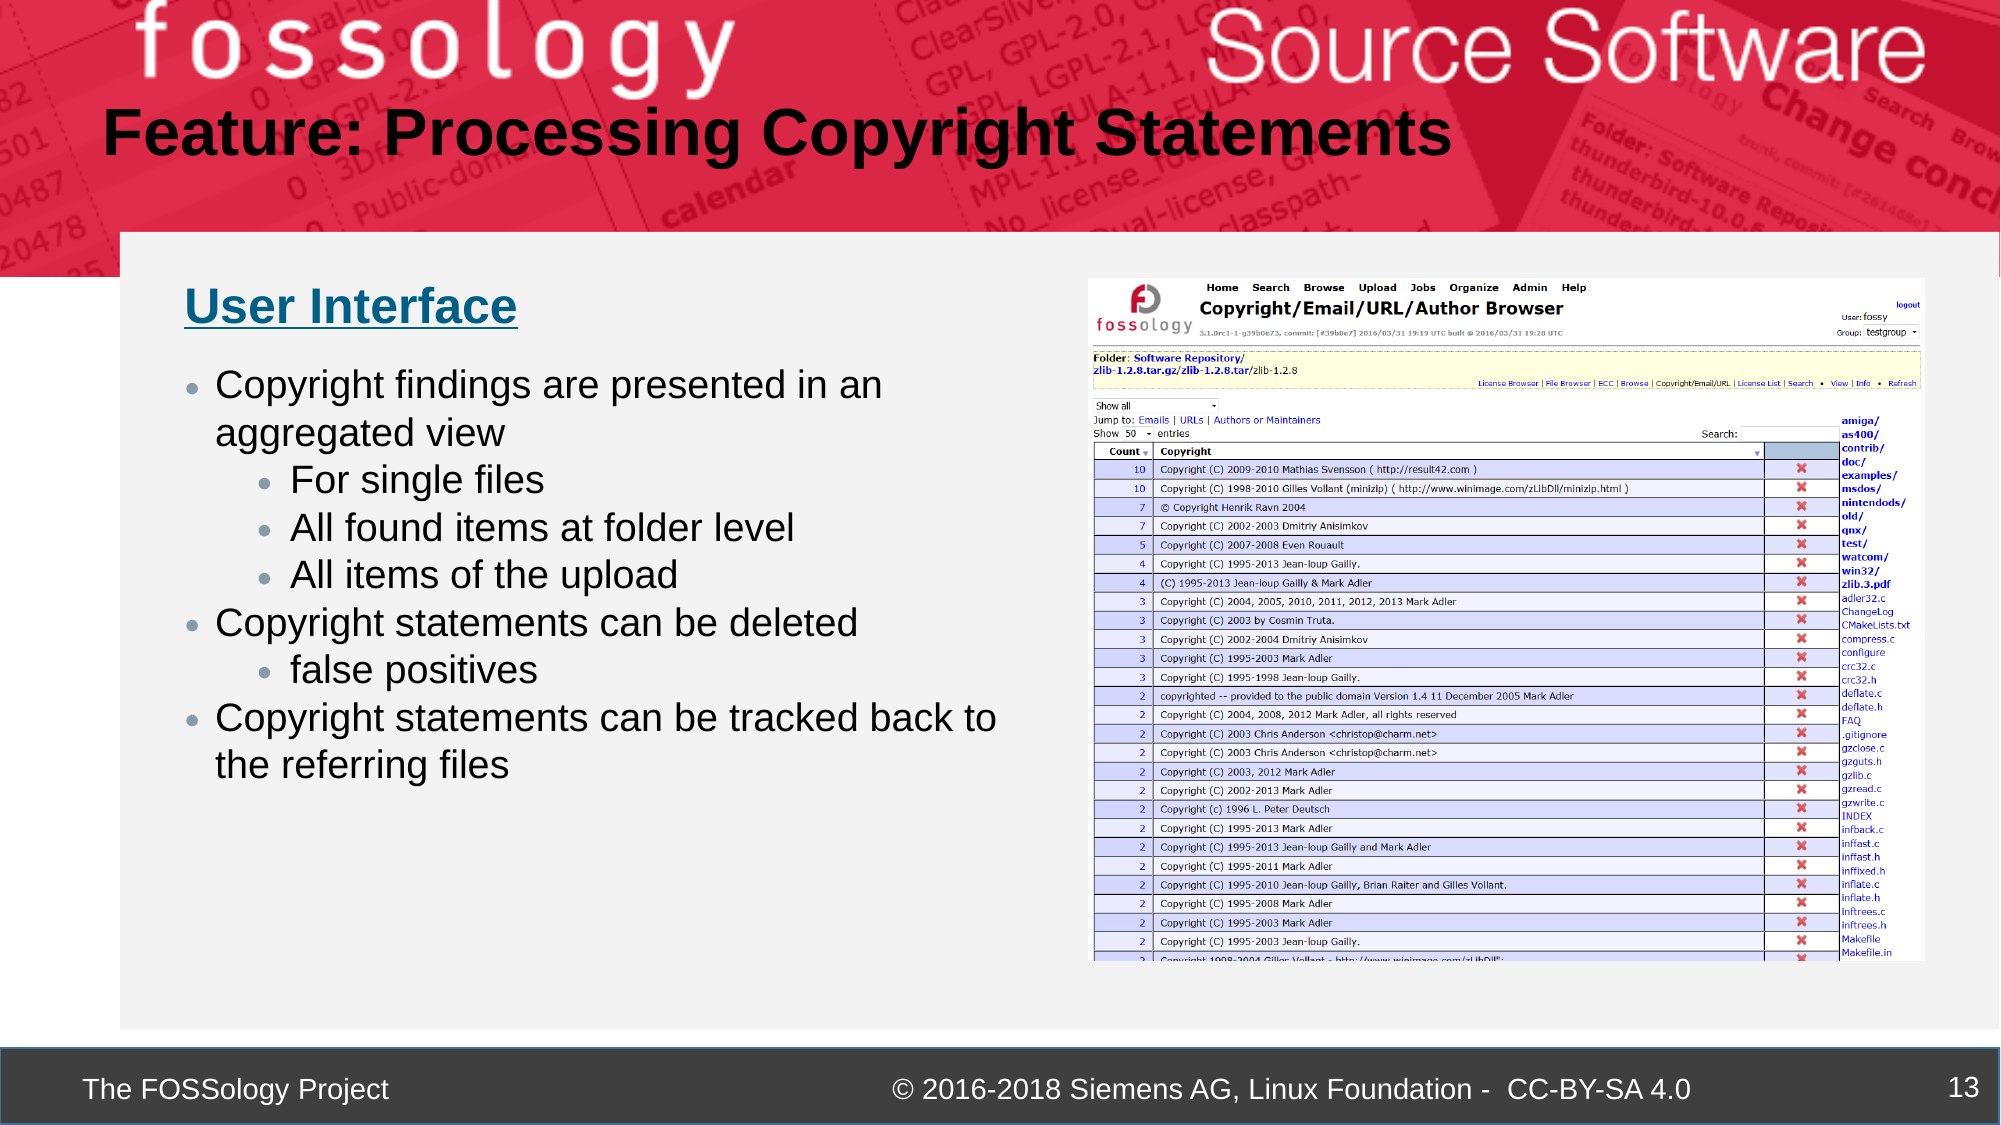

Feature: Processing Copyright Statements
User Interface
Copyright findings are presented in an aggregated view
For single files
All found items at folder level
All items of the upload
Copyright statements can be deleted
false positives
Copyright statements can be tracked back to the referring files